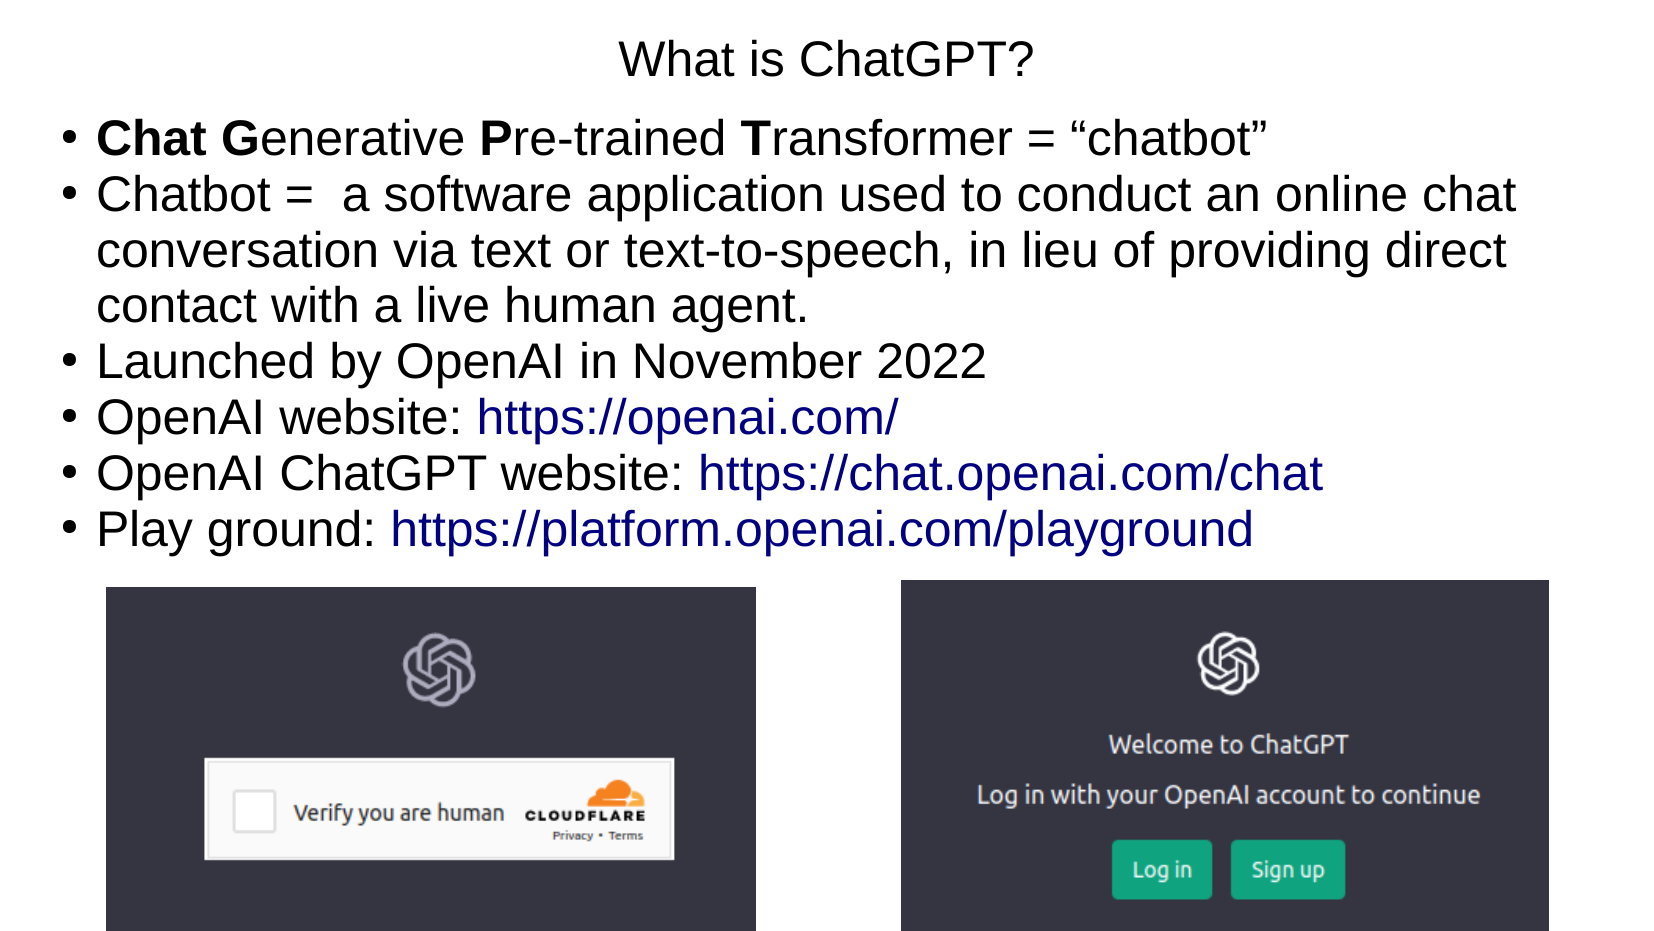

# What is ChatGPT?
Chat Generative Pre-trained Transformer = “chatbot”
Chatbot = a software application used to conduct an online chat conversation via text or text-to-speech, in lieu of providing direct contact with a live human agent.
Launched by OpenAI in November 2022
OpenAI website: https://openai.com/
OpenAI ChatGPT website: https://chat.openai.com/chat
Play ground: https://platform.openai.com/playground